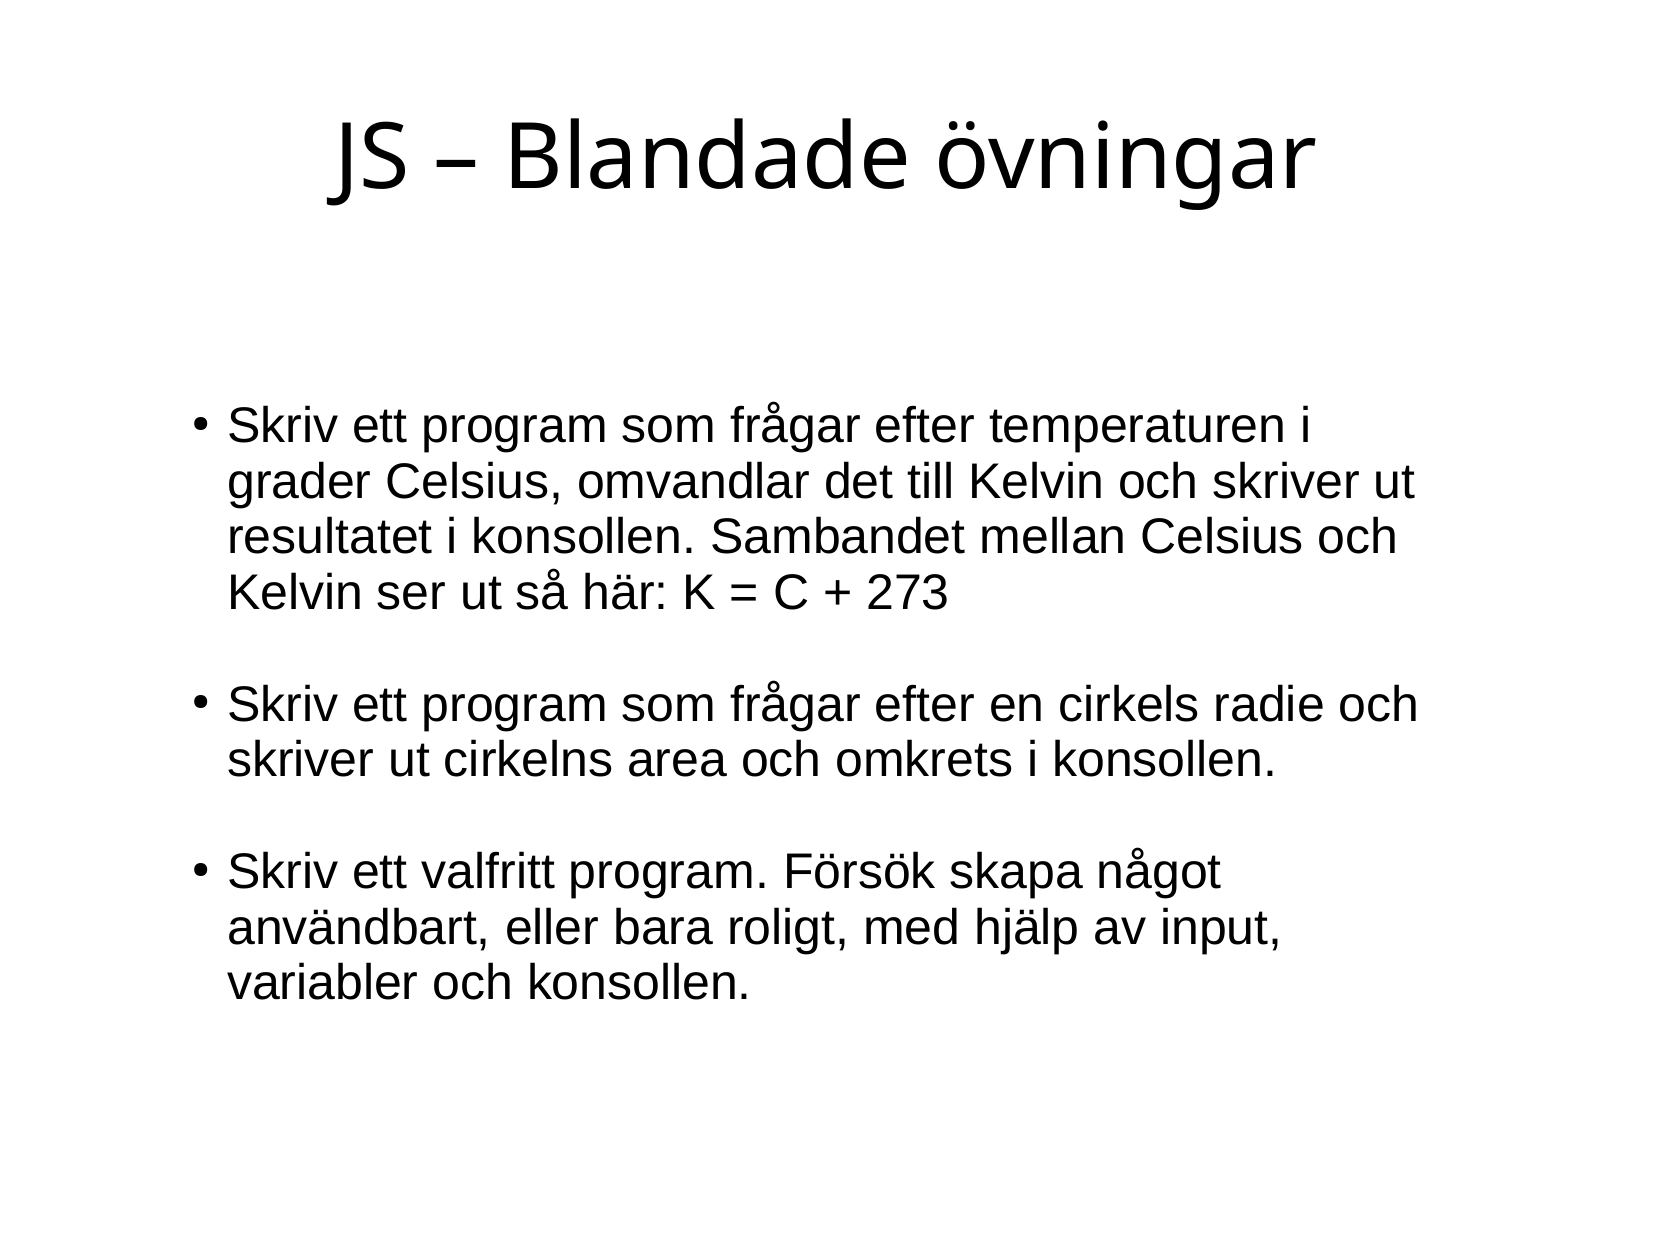

# JS – Blandade övningar
Skriv ett program som frågar efter temperaturen i grader Celsius, omvandlar det till Kelvin och skriver ut resultatet i konsollen. Sambandet mellan Celsius och Kelvin ser ut så här: K = C + 273
Skriv ett program som frågar efter en cirkels radie och skriver ut cirkelns area och omkrets i konsollen.
Skriv ett valfritt program. Försök skapa något användbart, eller bara roligt, med hjälp av input, variabler och konsollen.